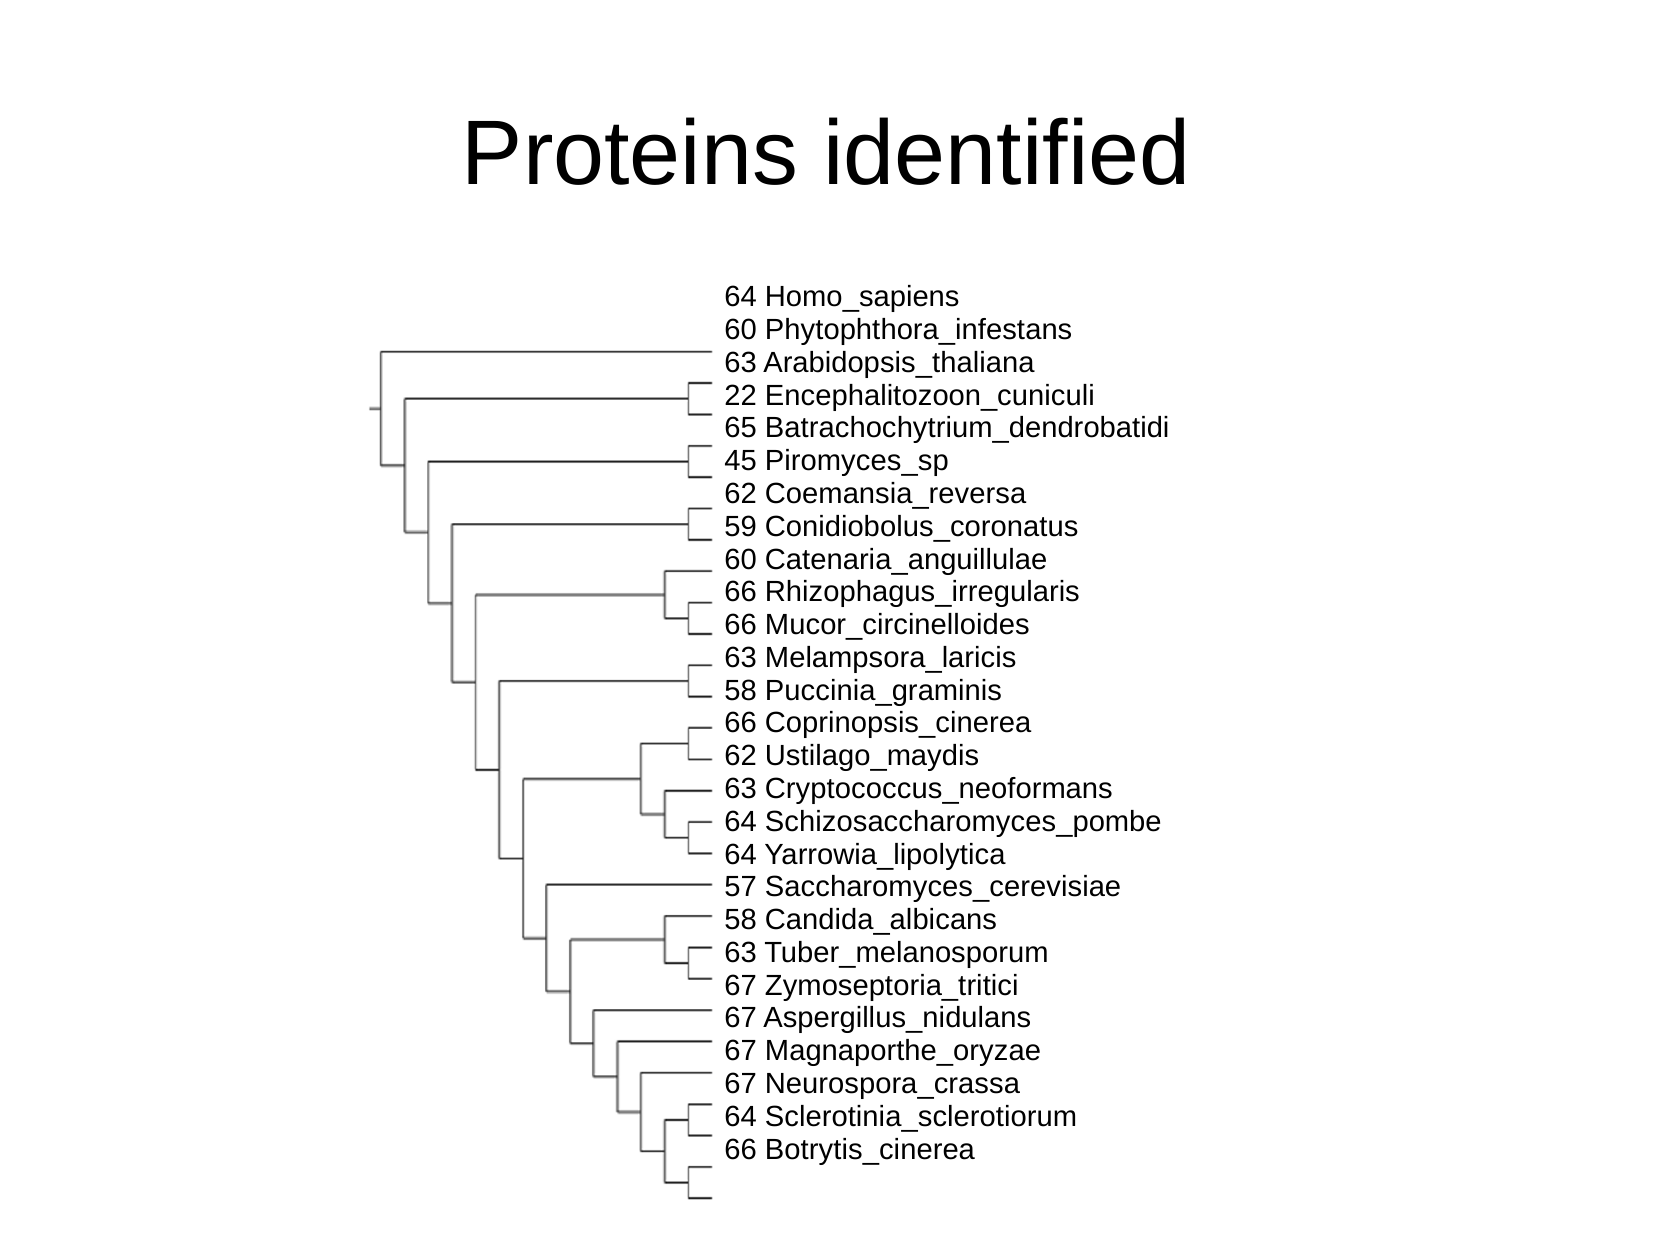

# Proteins identified
 64 Homo_sapiens
 60 Phytophthora_infestans
 63 Arabidopsis_thaliana
 22 Encephalitozoon_cuniculi
 65 Batrachochytrium_dendrobatidi
 45 Piromyces_sp
 62 Coemansia_reversa
 59 Conidiobolus_coronatus
 60 Catenaria_anguillulae
 66 Rhizophagus_irregularis
 66 Mucor_circinelloides
 63 Melampsora_laricis
 58 Puccinia_graminis
 66 Coprinopsis_cinerea
 62 Ustilago_maydis
 63 Cryptococcus_neoformans
 64 Schizosaccharomyces_pombe
 64 Yarrowia_lipolytica
 57 Saccharomyces_cerevisiae
 58 Candida_albicans
 63 Tuber_melanosporum
 67 Zymoseptoria_tritici
 67 Aspergillus_nidulans
 67 Magnaporthe_oryzae
 67 Neurospora_crassa
 64 Sclerotinia_sclerotiorum
 66 Botrytis_cinerea